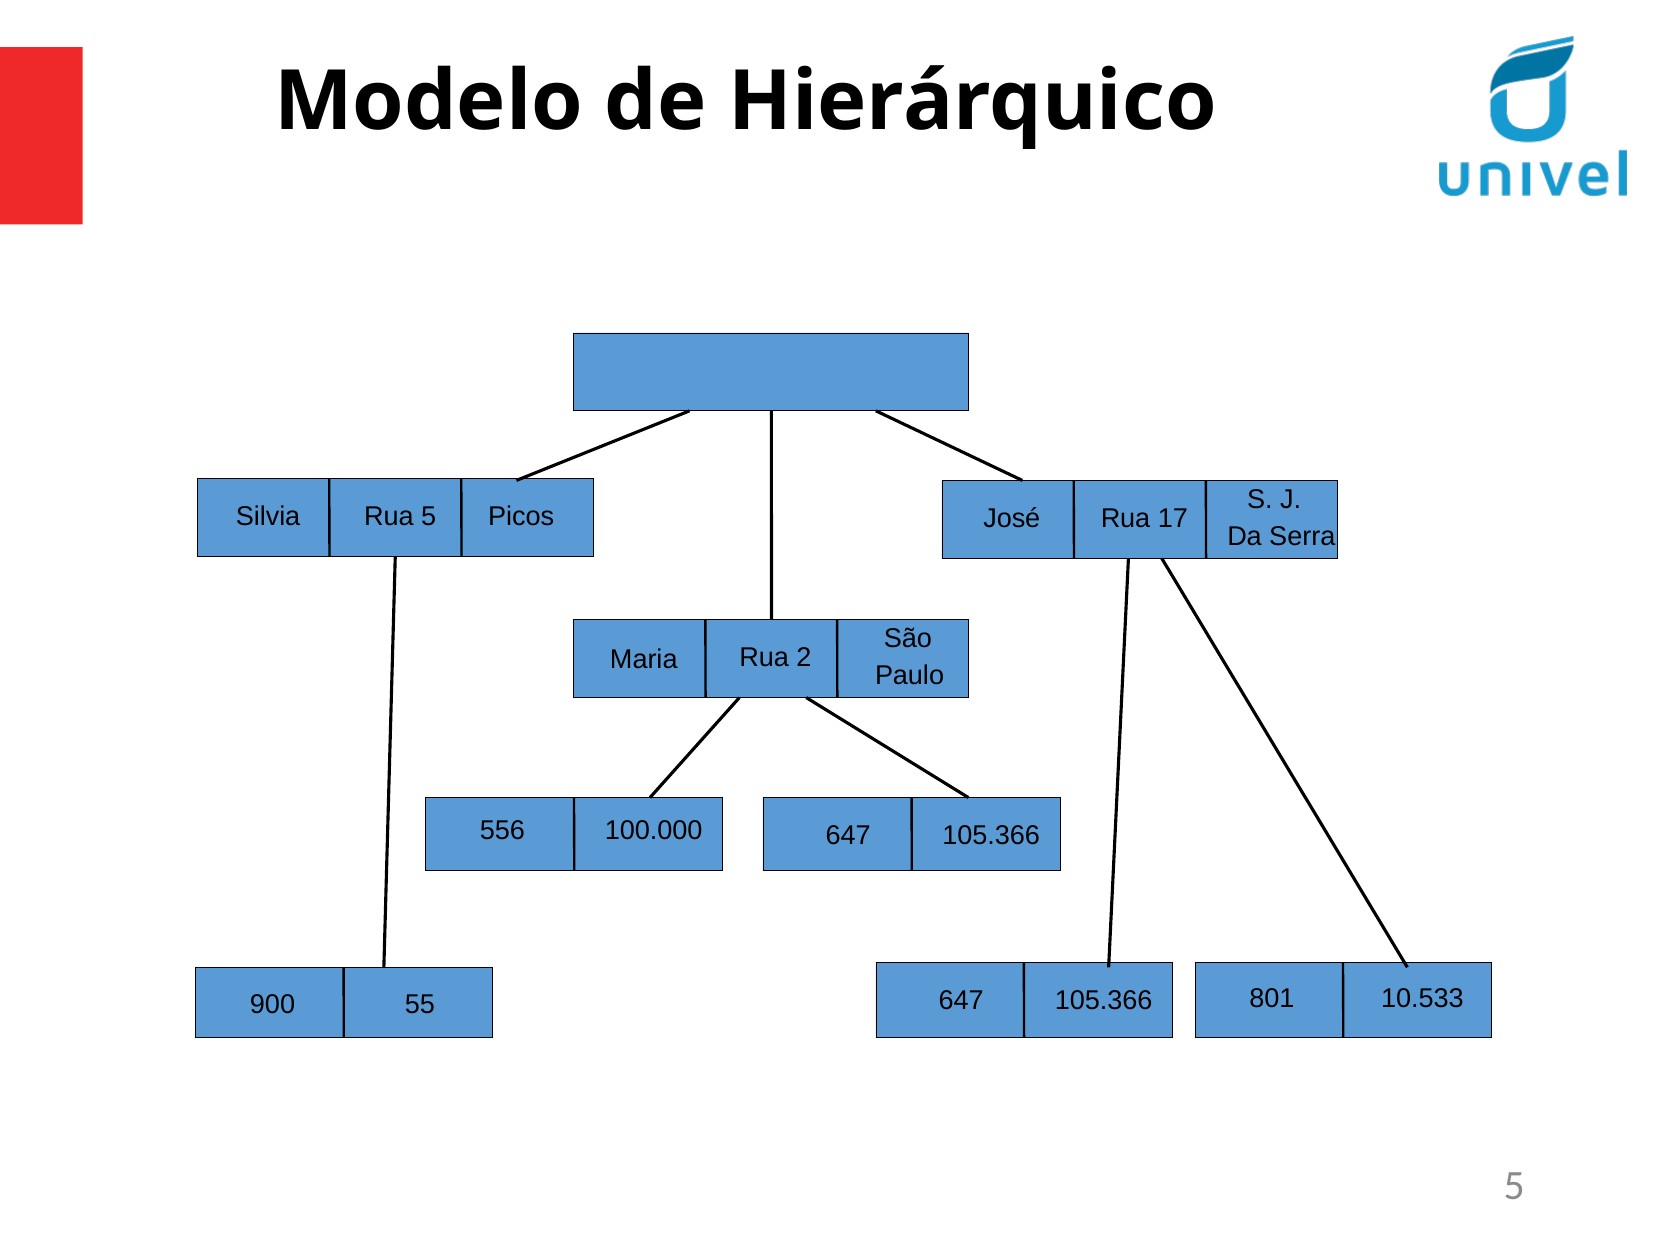

# Modelo de Hierárquico
S. J.
Silvia
Rua 5
Picos
José
Rua 17
Da Serra
São
Rua 2
Maria
Paulo
556
100.000
647
105.366
801
10.533
647
105.366
900
55